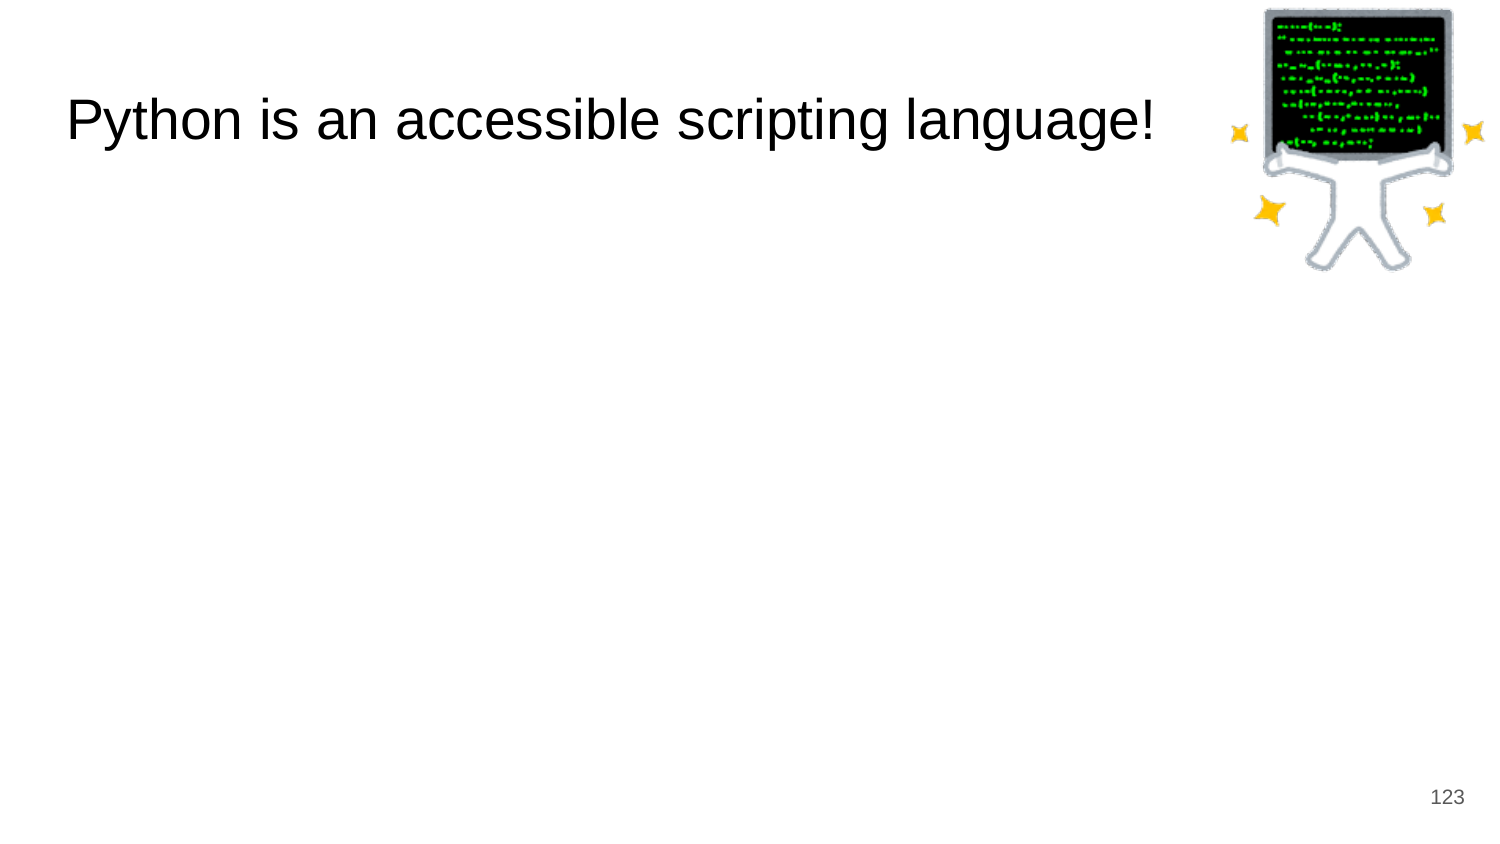

# Python is an accessible scripting language!